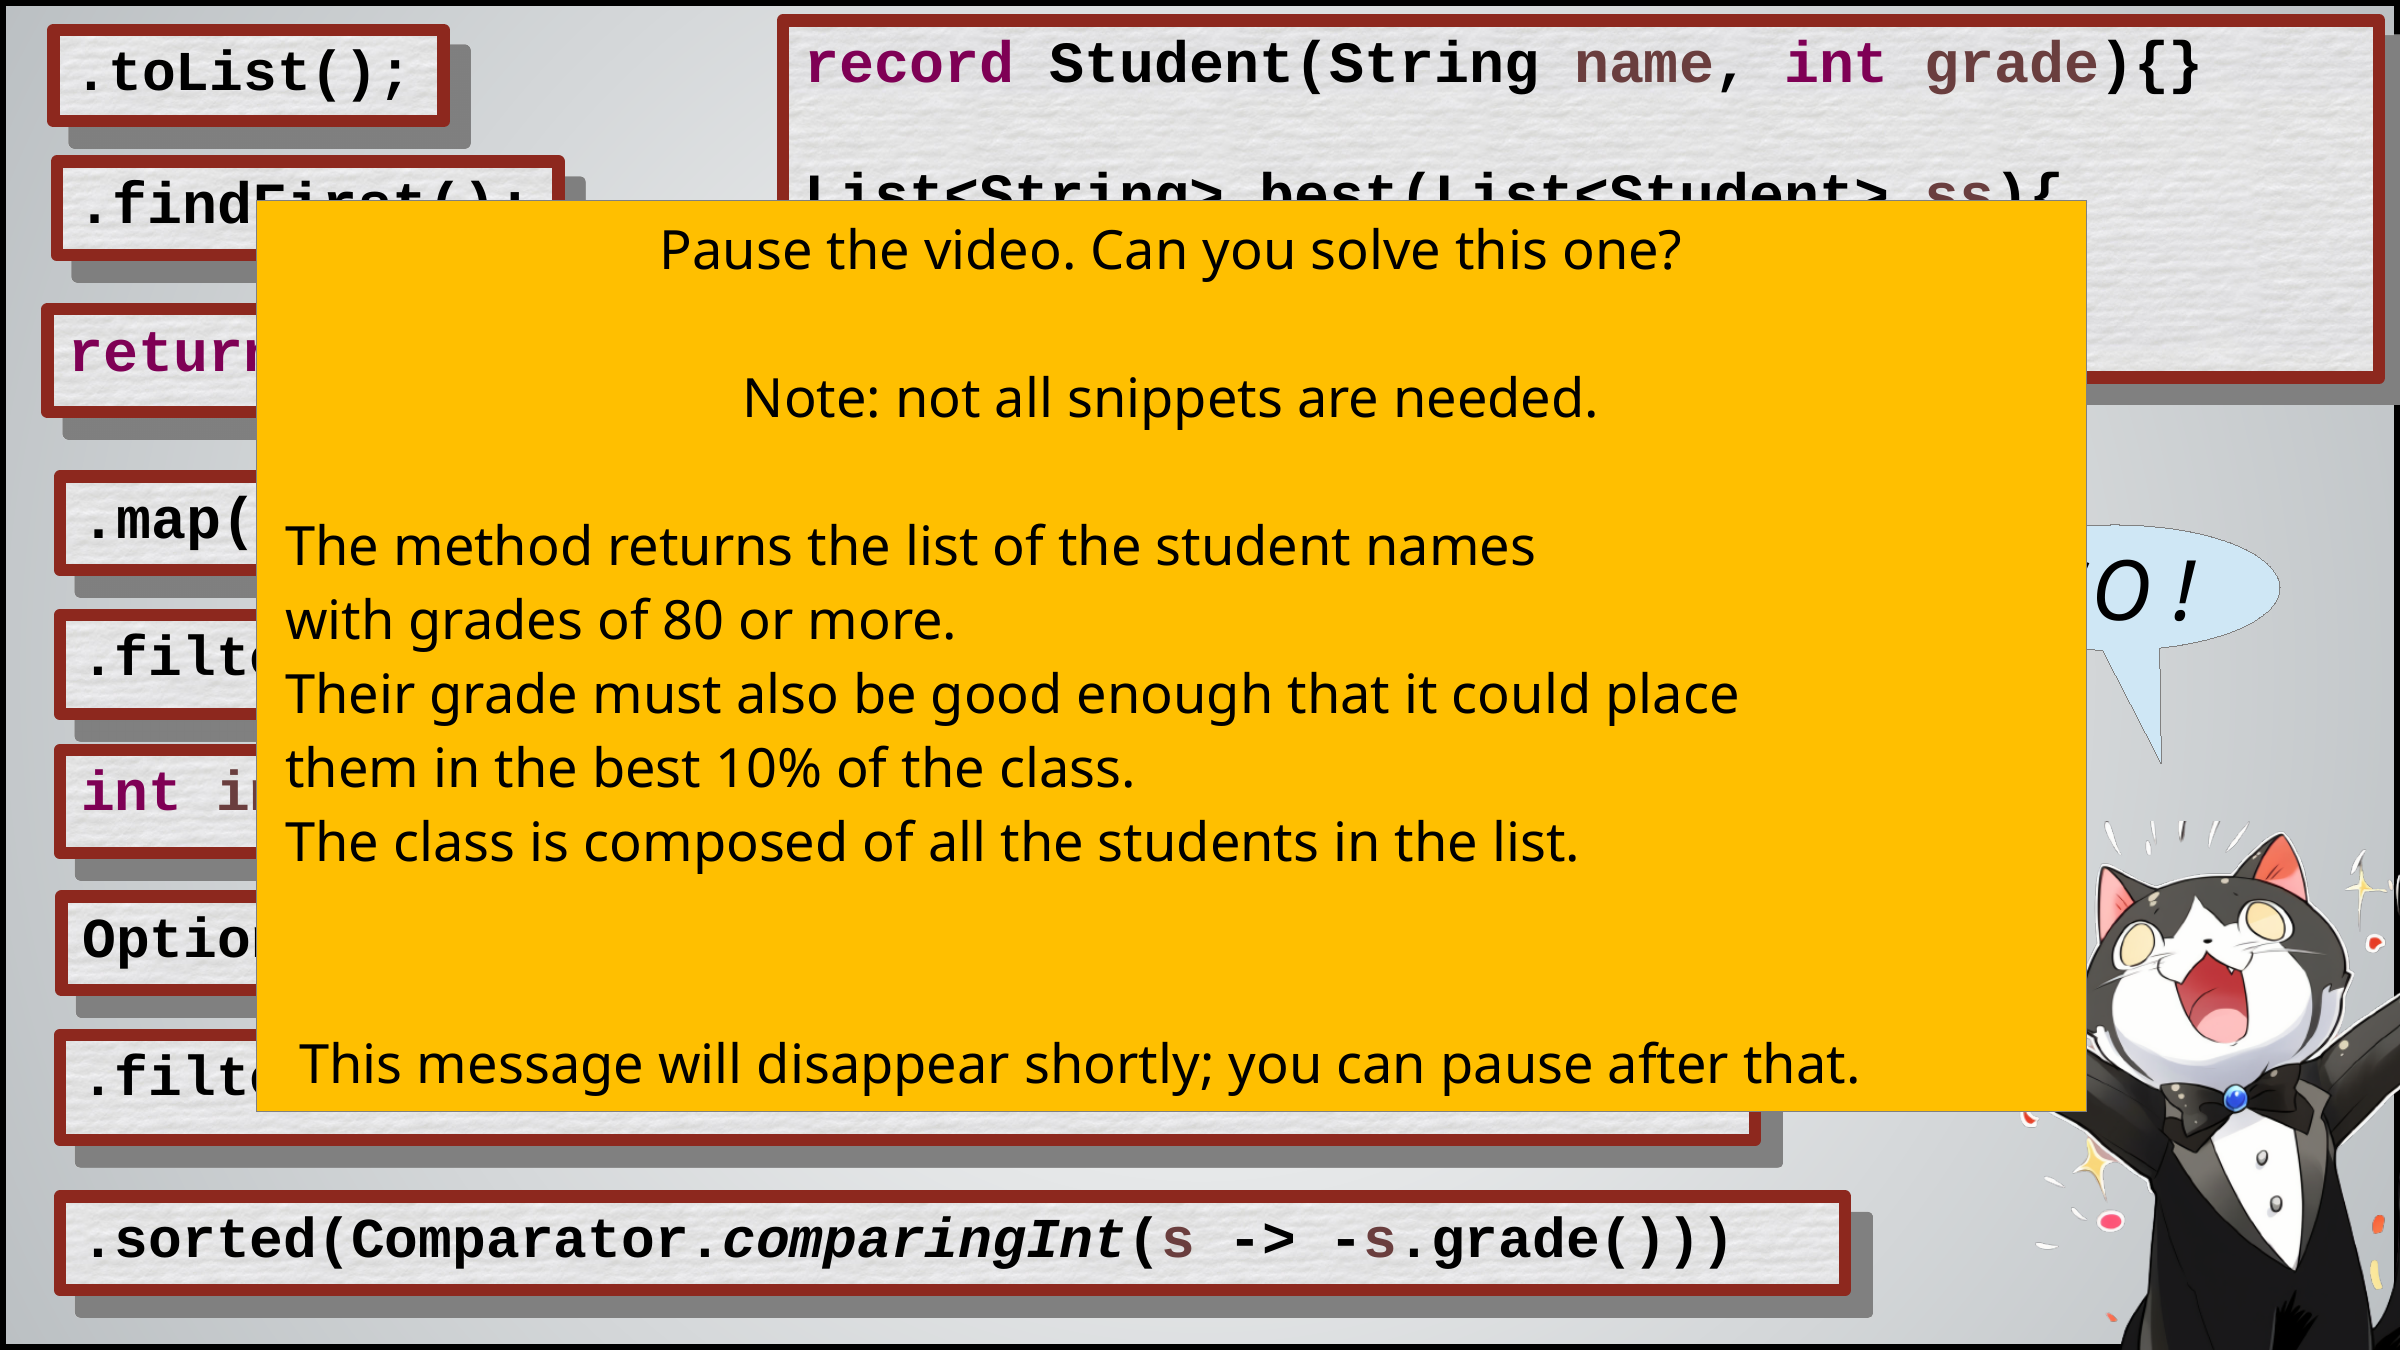

record Student(String name, int grade){}
List<String> best(List<Student> ss){
 ????
}
.toList();
.findFirst();
Pause the video. Can you solve this one?
Note: not all snippets are needed.
 The method returns the list of the student names
 with grades of 80 or more.
 Their grade must also be good enough that it could place
 them in the best 10% of the class.
 The class is composed of all the students in the list.
 This message will disappear shortly; you can pause after that.
return ss.stream()
.limit(indexAt10pc)
.map(s -> s.name())
GO !
.skip(indexAt10pc)
.filter(s -> s.grade()>=80)
int indexAt10pc = (ss.size()-1)/10;
Optional<Student> threshold = ss.stream()
.filter(s -> s.grade()>=threshold.get().grade())
.sorted(Comparator.comparingInt(s -> -s.grade()))